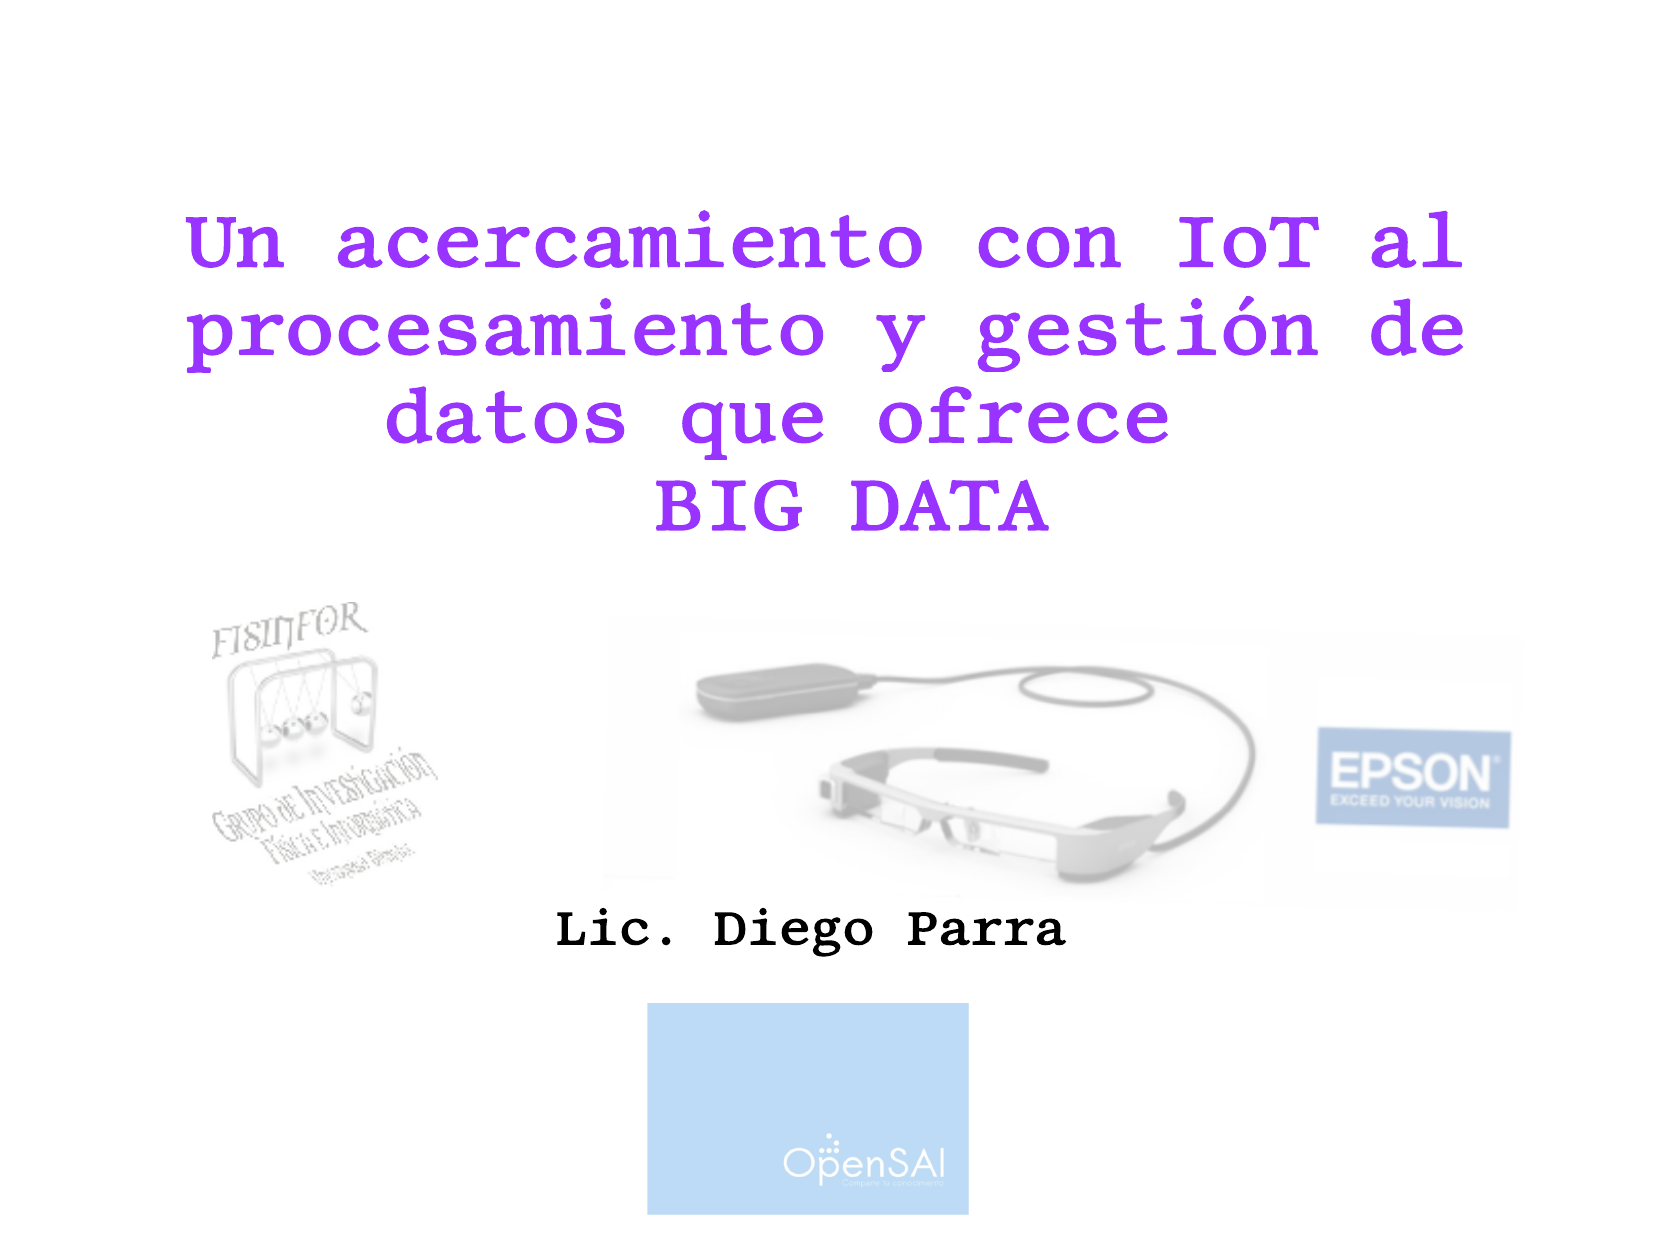

# Un acercamiento con IoT al procesamiento y gestión de datos que ofrece
 BIG DATA
Lic. Diego Parra